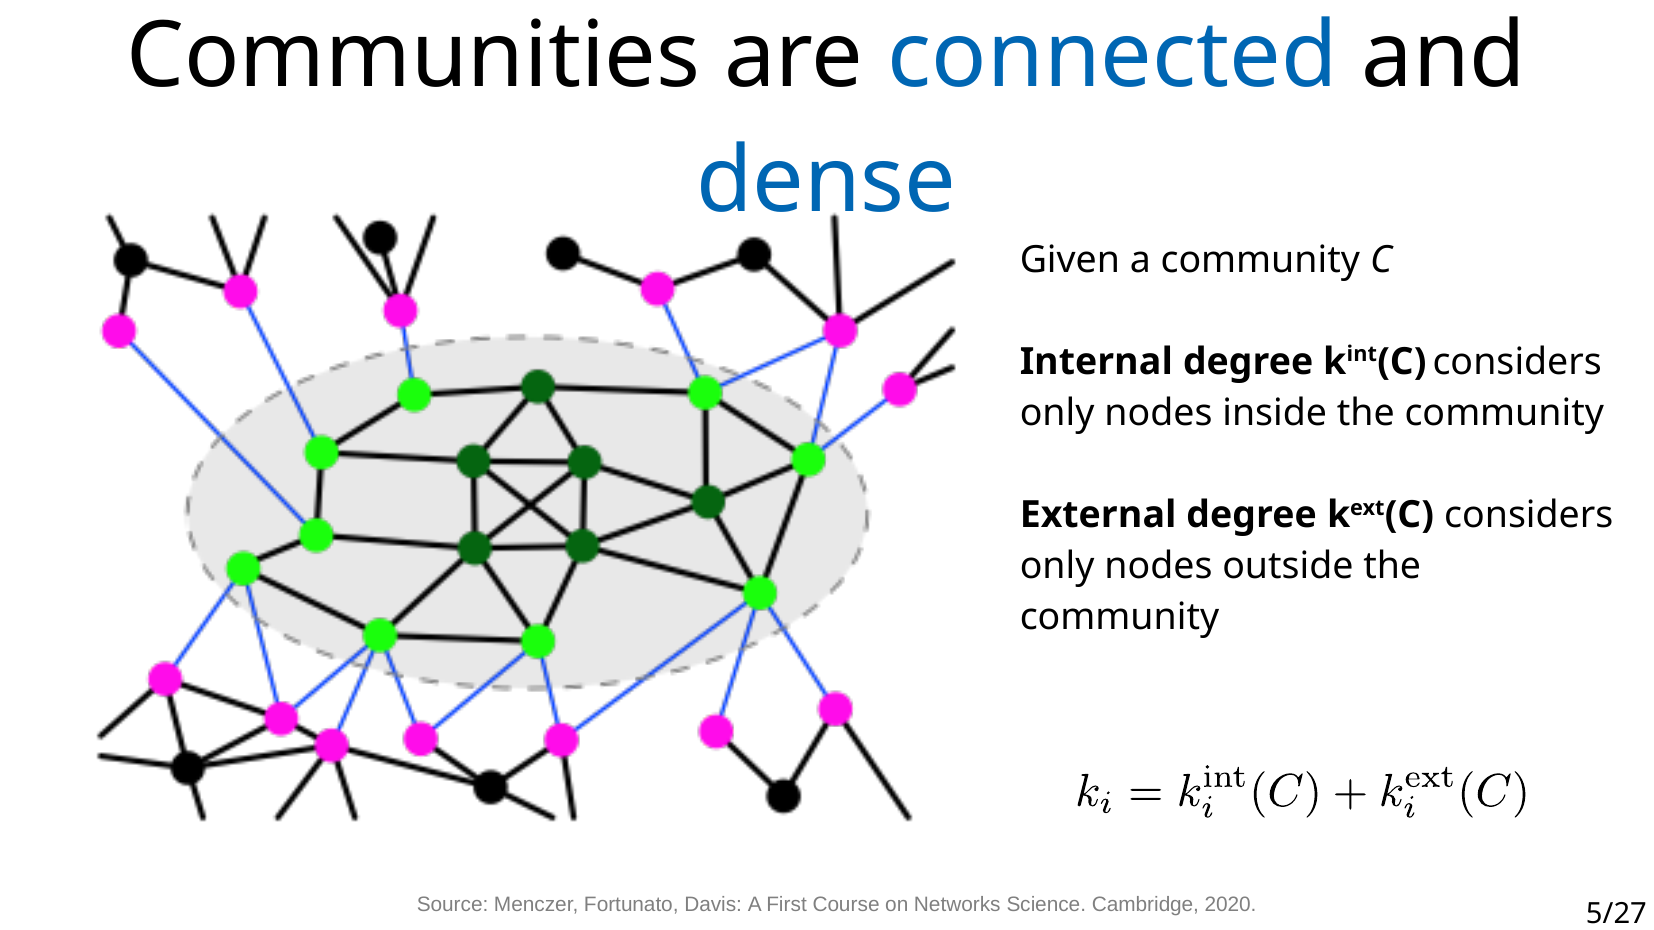

# Communities are connected and dense
Given a community C
Internal degree kint(C) considers only nodes inside the community
External degree kext(C) considers only nodes outside the community
Source: Menczer, Fortunato, Davis: A First Course on Networks Science. Cambridge, 2020.
5